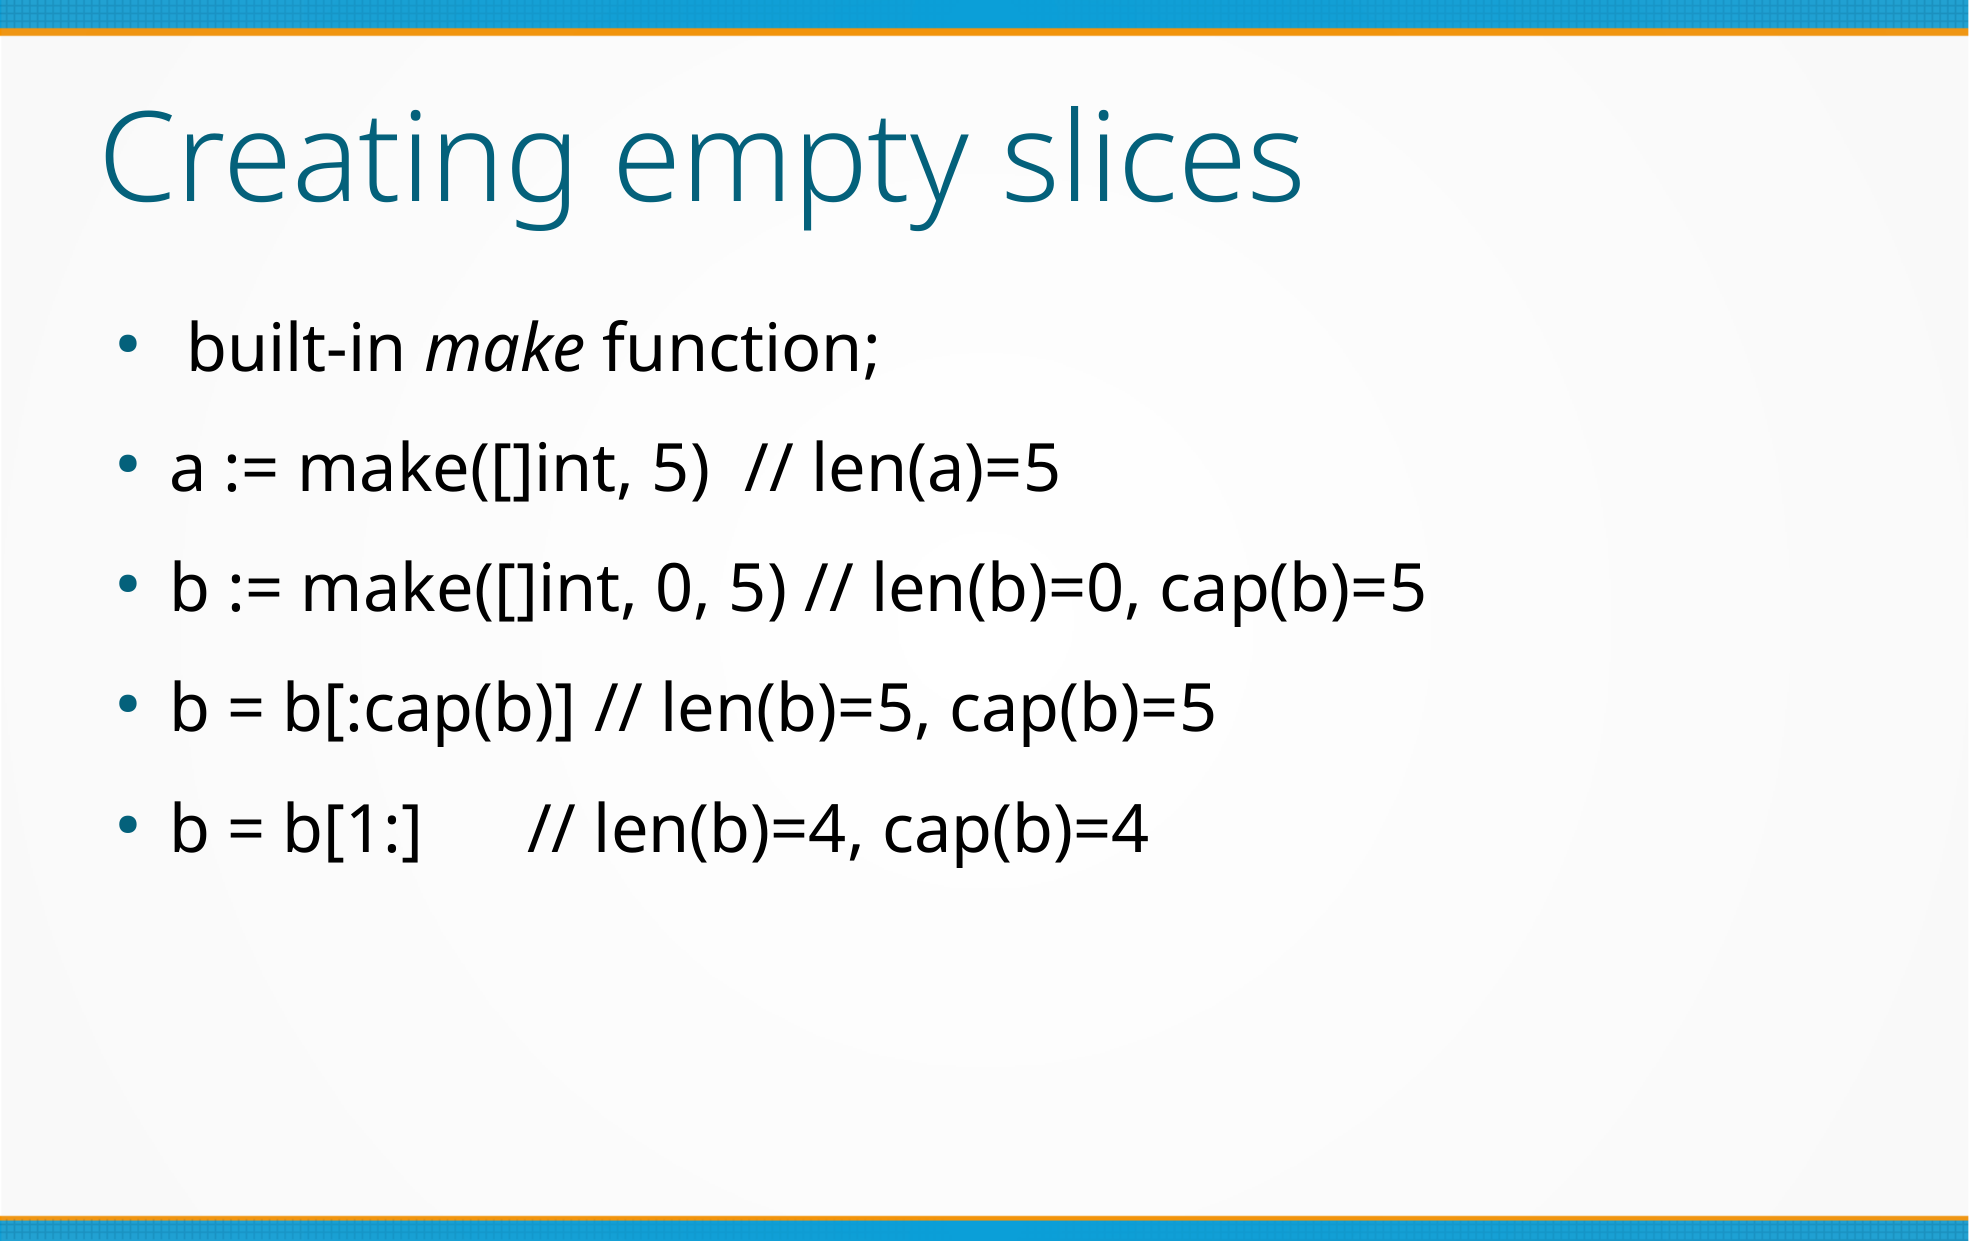

# Creating empty slices
 built-in make function;
a := make([]int, 5) // len(a)=5
b := make([]int, 0, 5) // len(b)=0, cap(b)=5
b = b[:cap(b)] // len(b)=5, cap(b)=5
b = b[1:] // len(b)=4, cap(b)=4